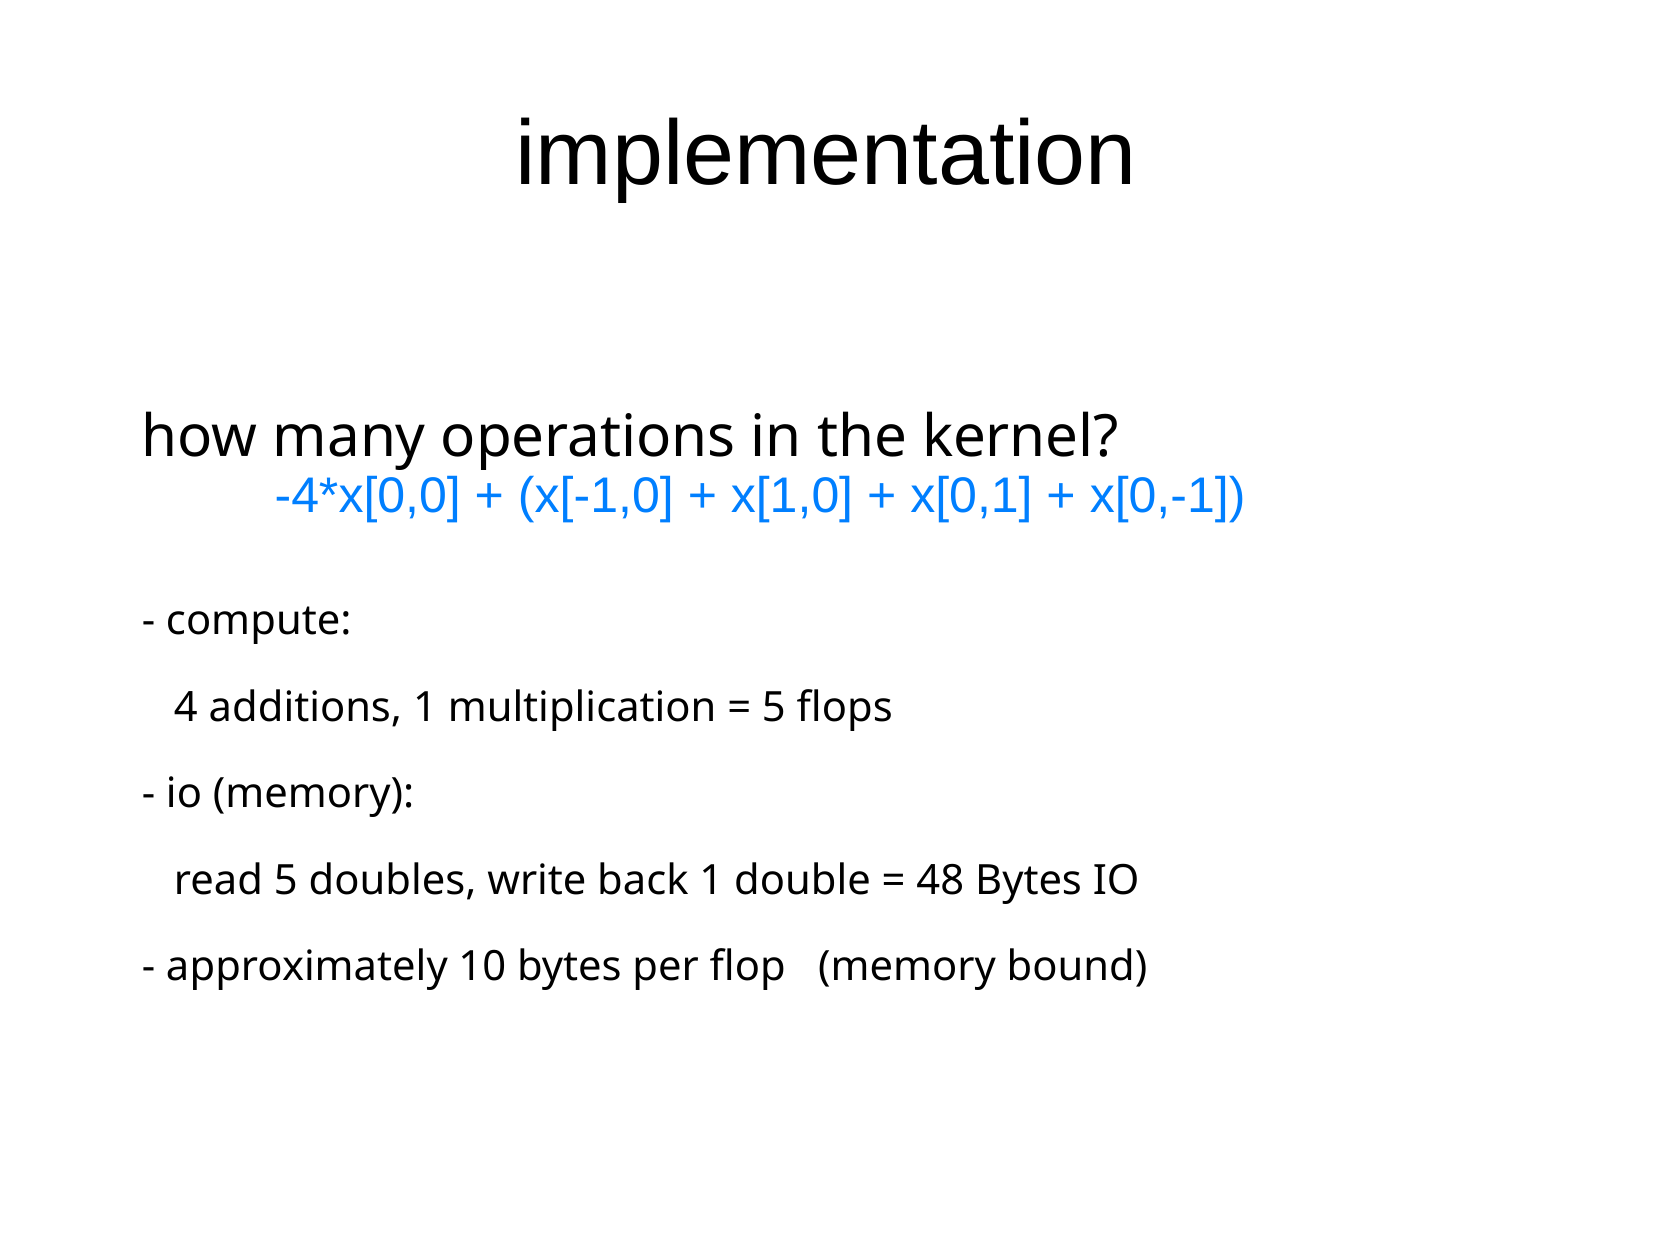

# implementation
how many operations in the kernel?
- compute:
 4 additions, 1 multiplication = 5 flops
- io (memory):
 read 5 doubles, write back 1 double = 48 Bytes IO
- approximately 10 bytes per flop (memory bound)
-4*x[0,0] + (x[-1,0] + x[1,0] + x[0,1] + x[0,-1])